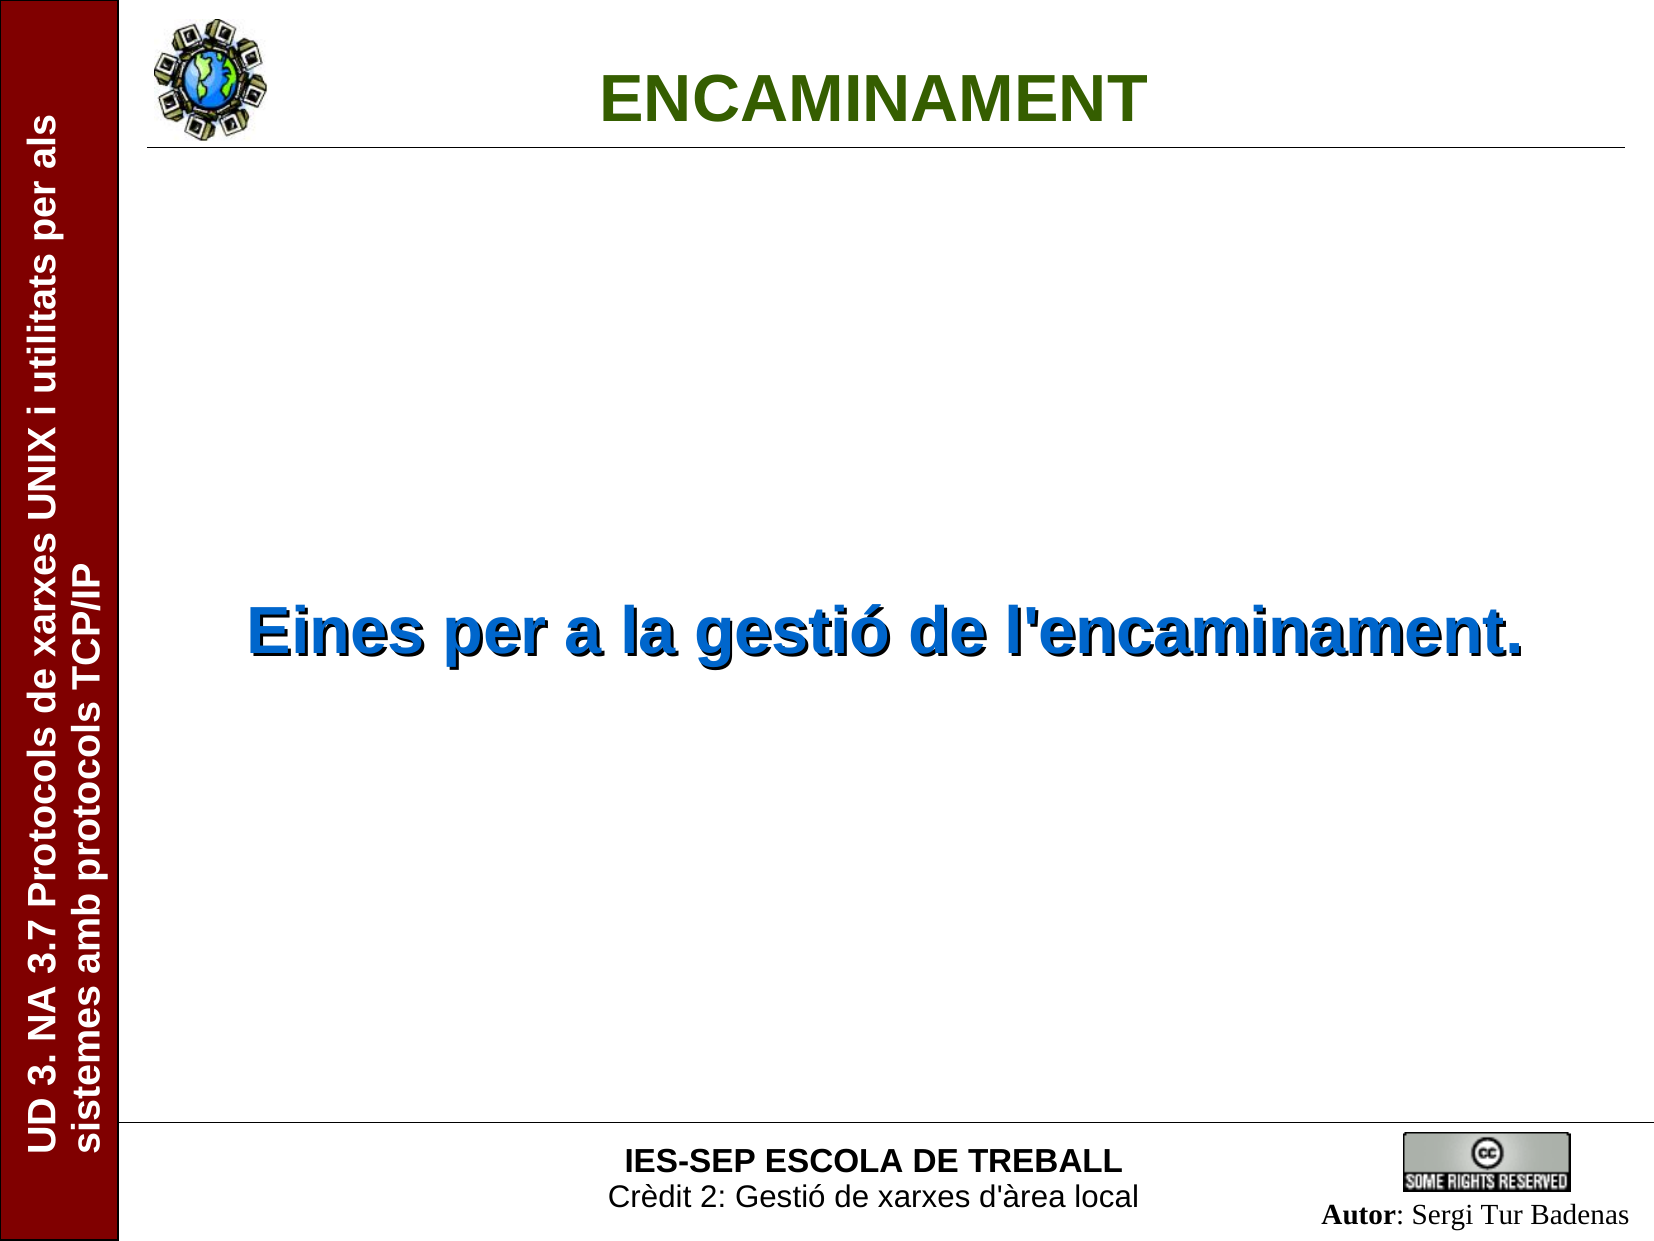

# ENCAMINAMENT
Eines per a la gestió de l'encaminament.